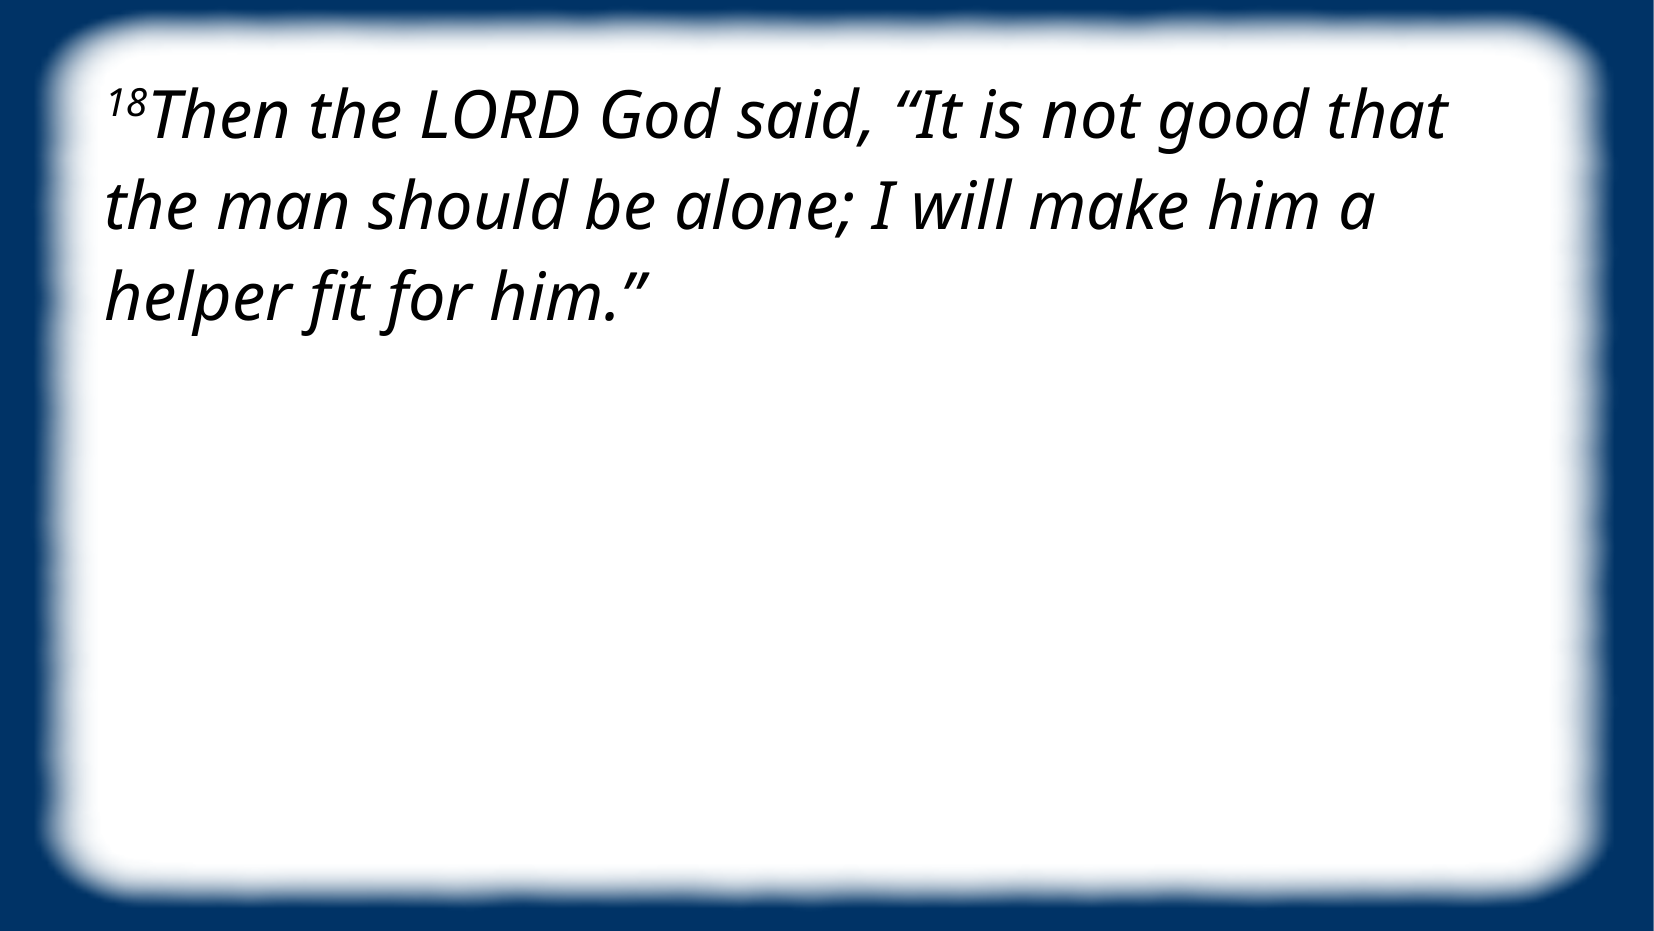

18Then the LORD God said, “It is not good that the man should be alone; I will make him a helper fit for him.”